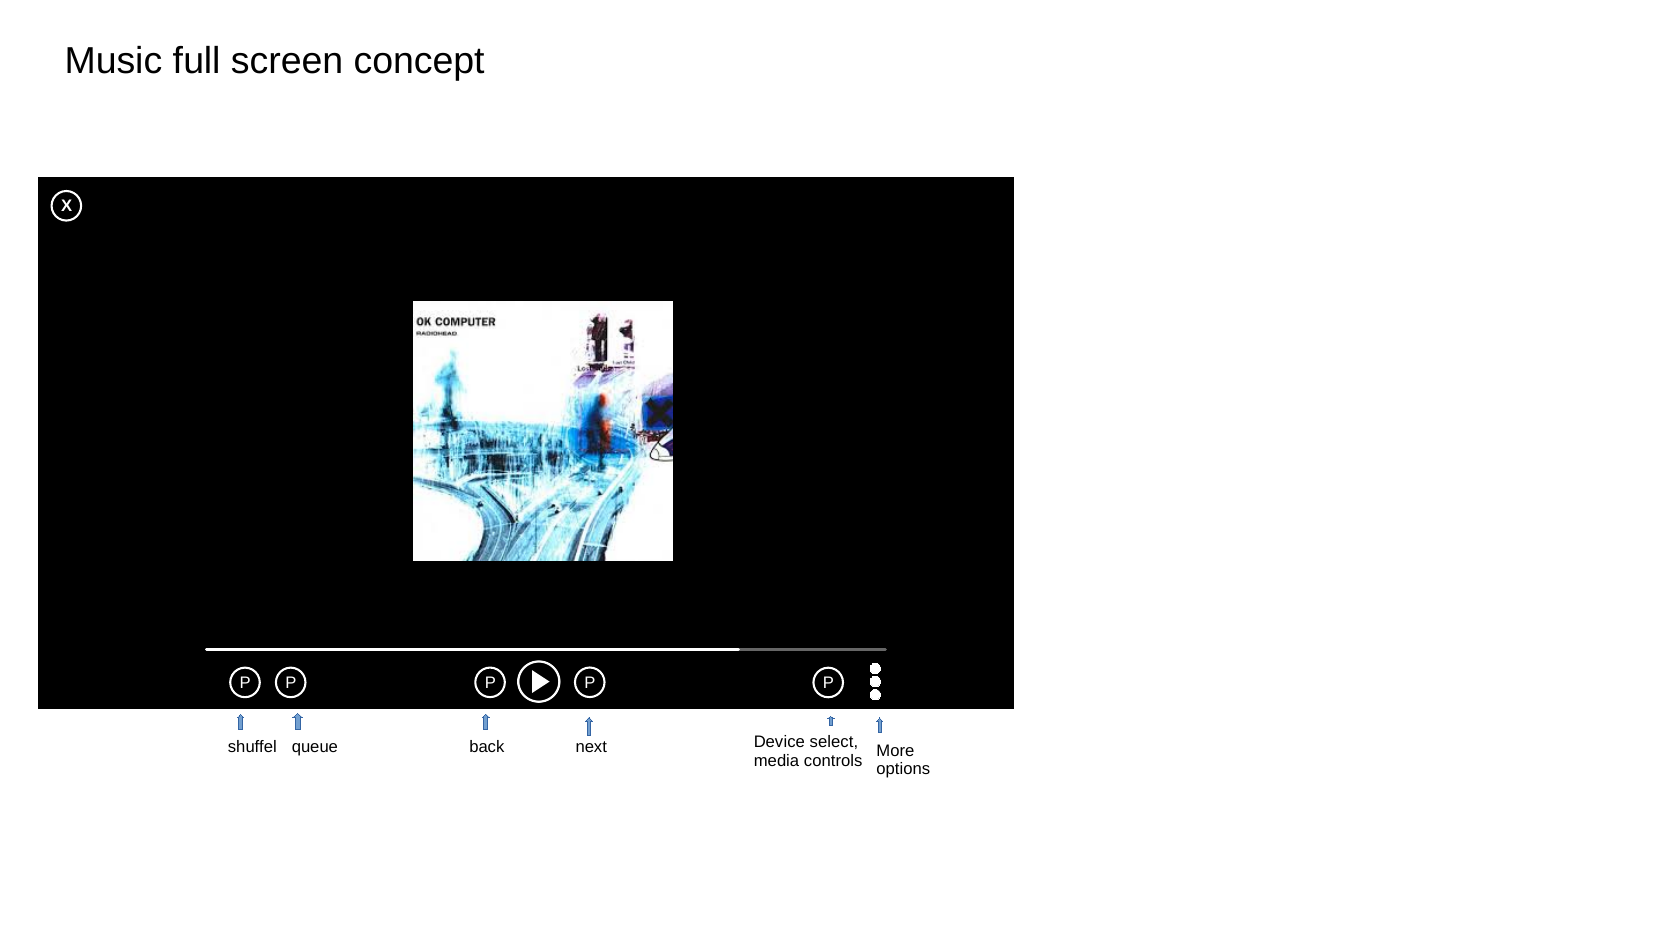

Music full screen concept
X
P
P
P
P
P
Device select, media controls
shuffel
back
queue
next
More options